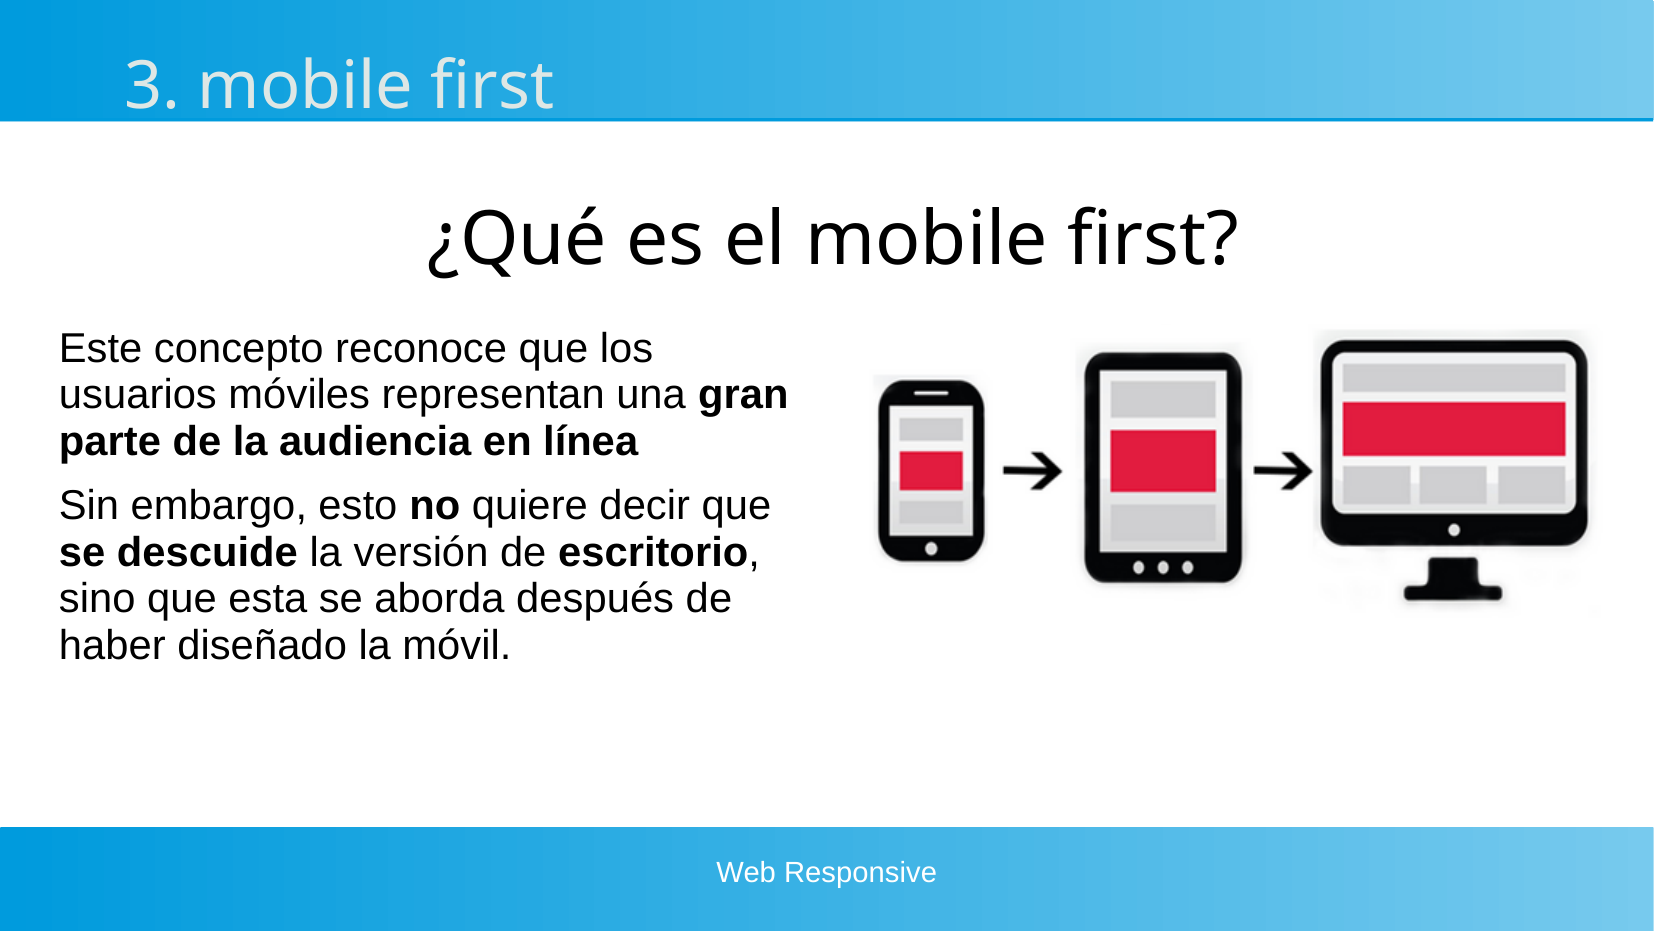

3. mobile first
¿Qué es el mobile first?
# Este concepto reconoce que los usuarios móviles representan una gran parte de la audiencia en línea
Sin embargo, esto no quiere decir que se descuide la versión de escritorio, sino que esta se aborda después de haber diseñado la móvil.
Web Responsive